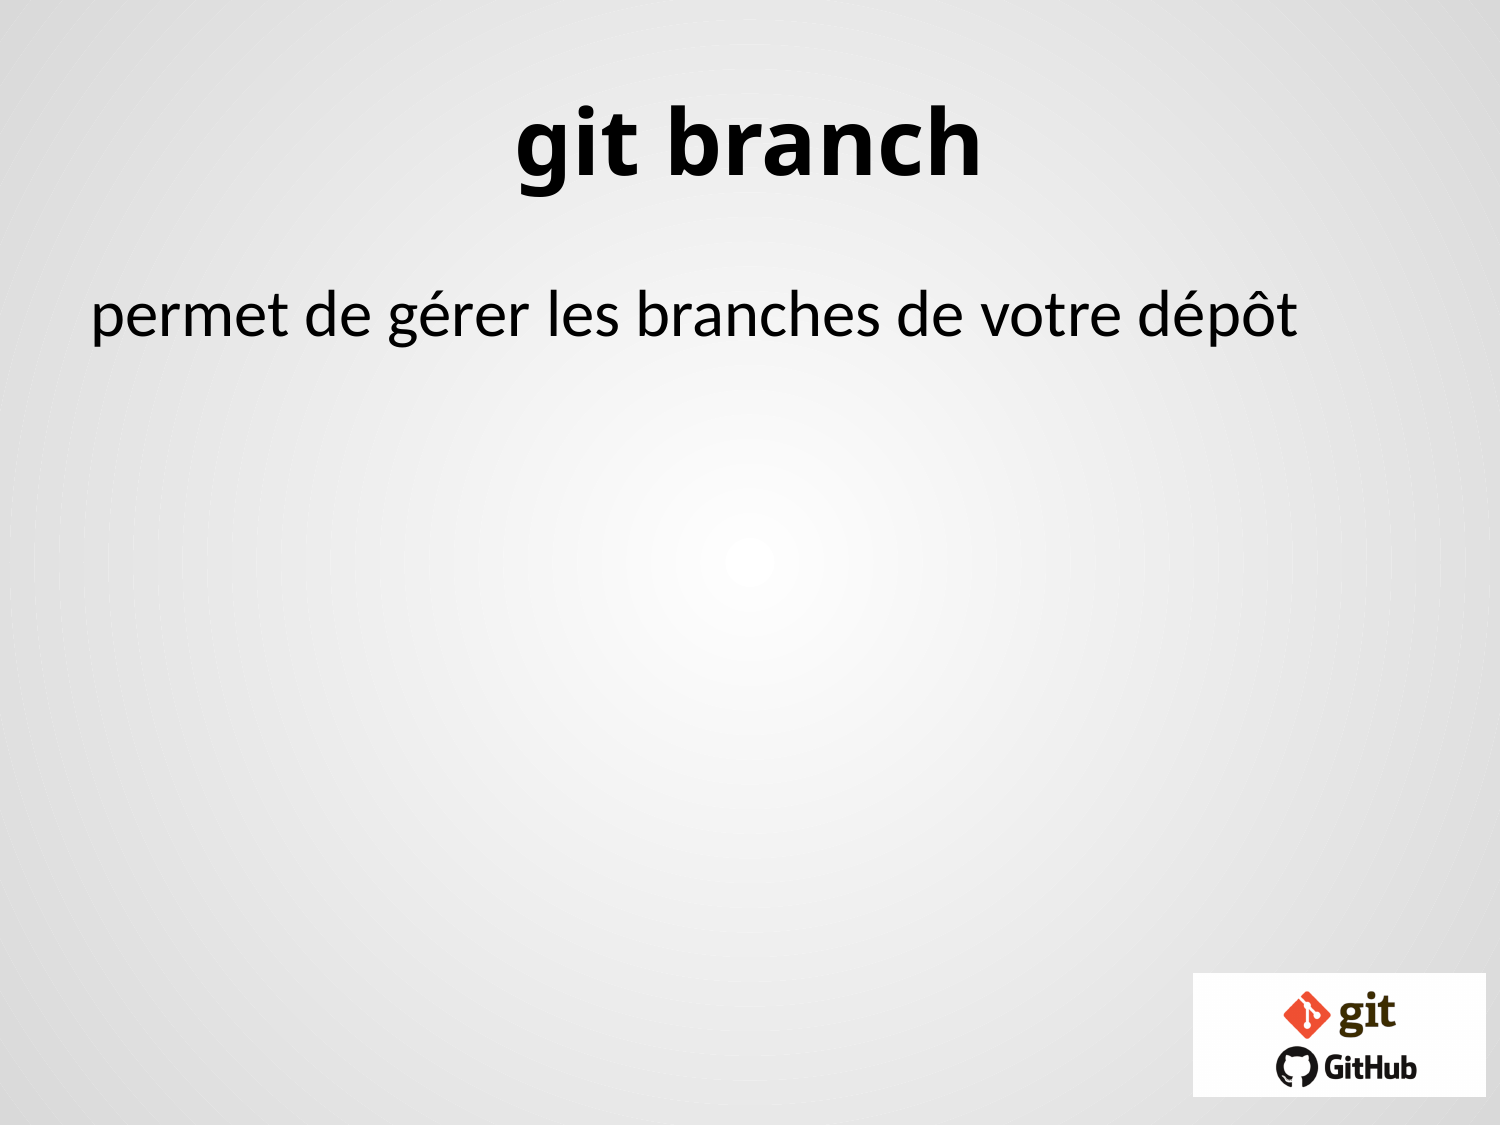

# git branch
permet de gérer les branches de votre dépôt